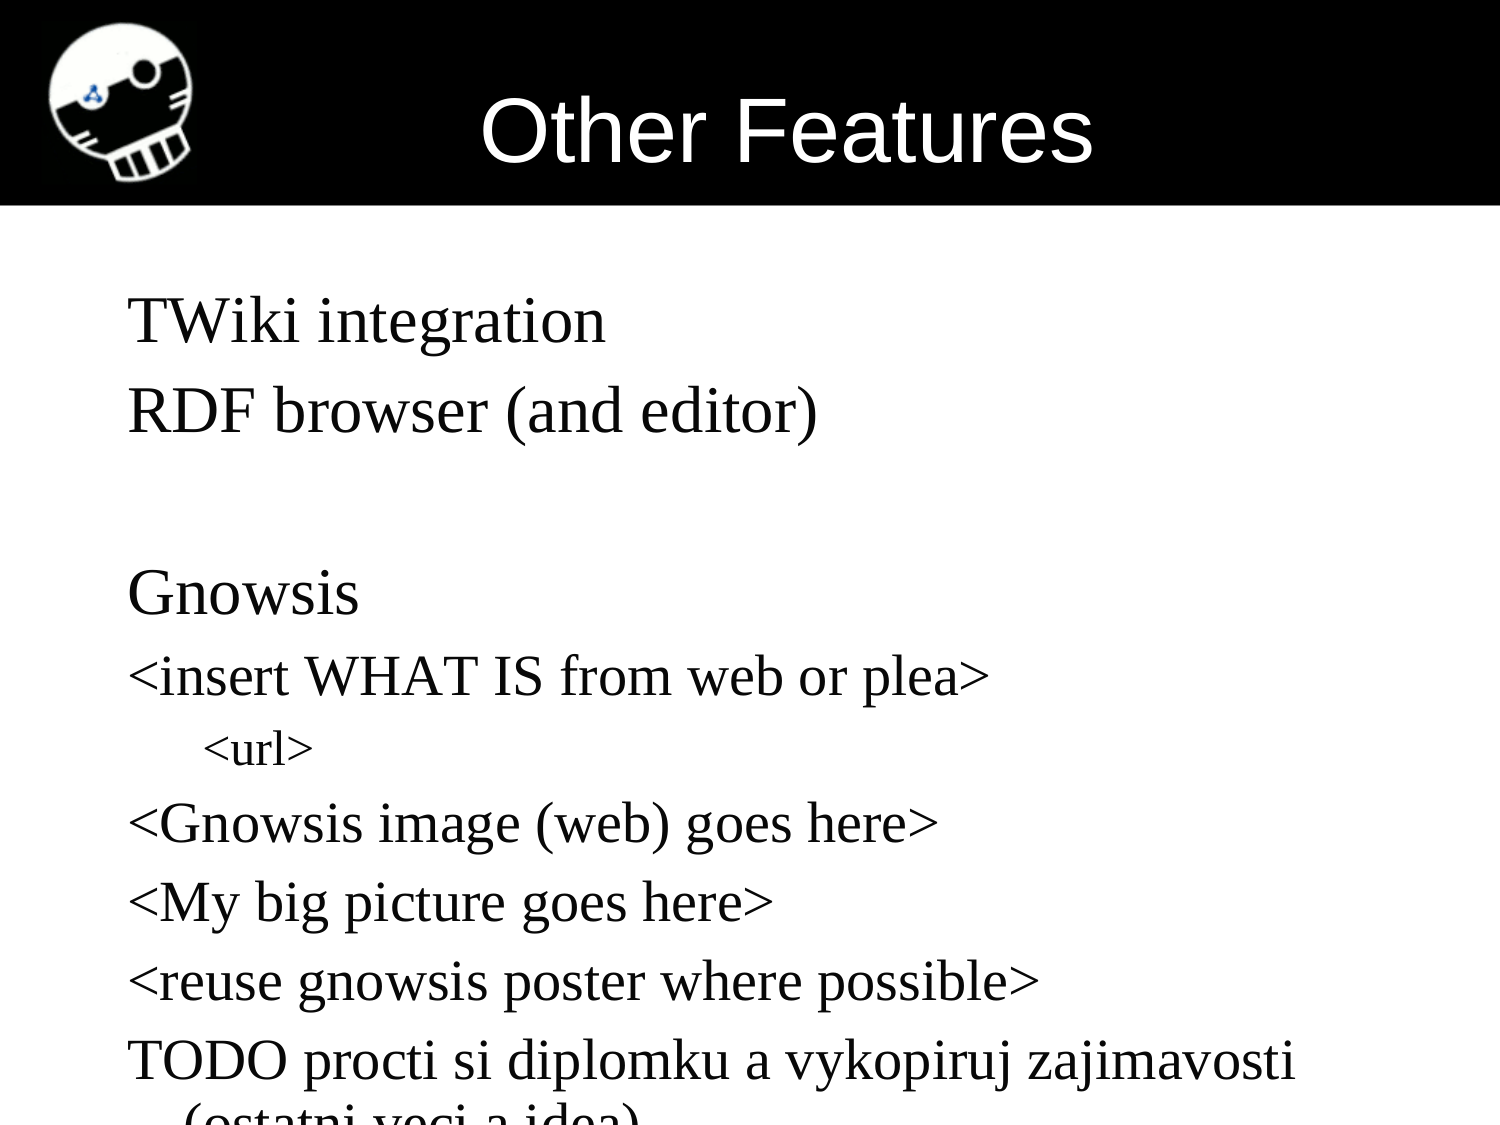

# Other Features
TWiki integration
RDF browser (and editor)
Gnowsis
<insert WHAT IS from web or plea>
<url>
<Gnowsis image (web) goes here>
<My big picture goes here>
<reuse gnowsis poster where possible>
TODO procti si diplomku a vykopiruj zajimavosti (ostatni veci a idea)
49